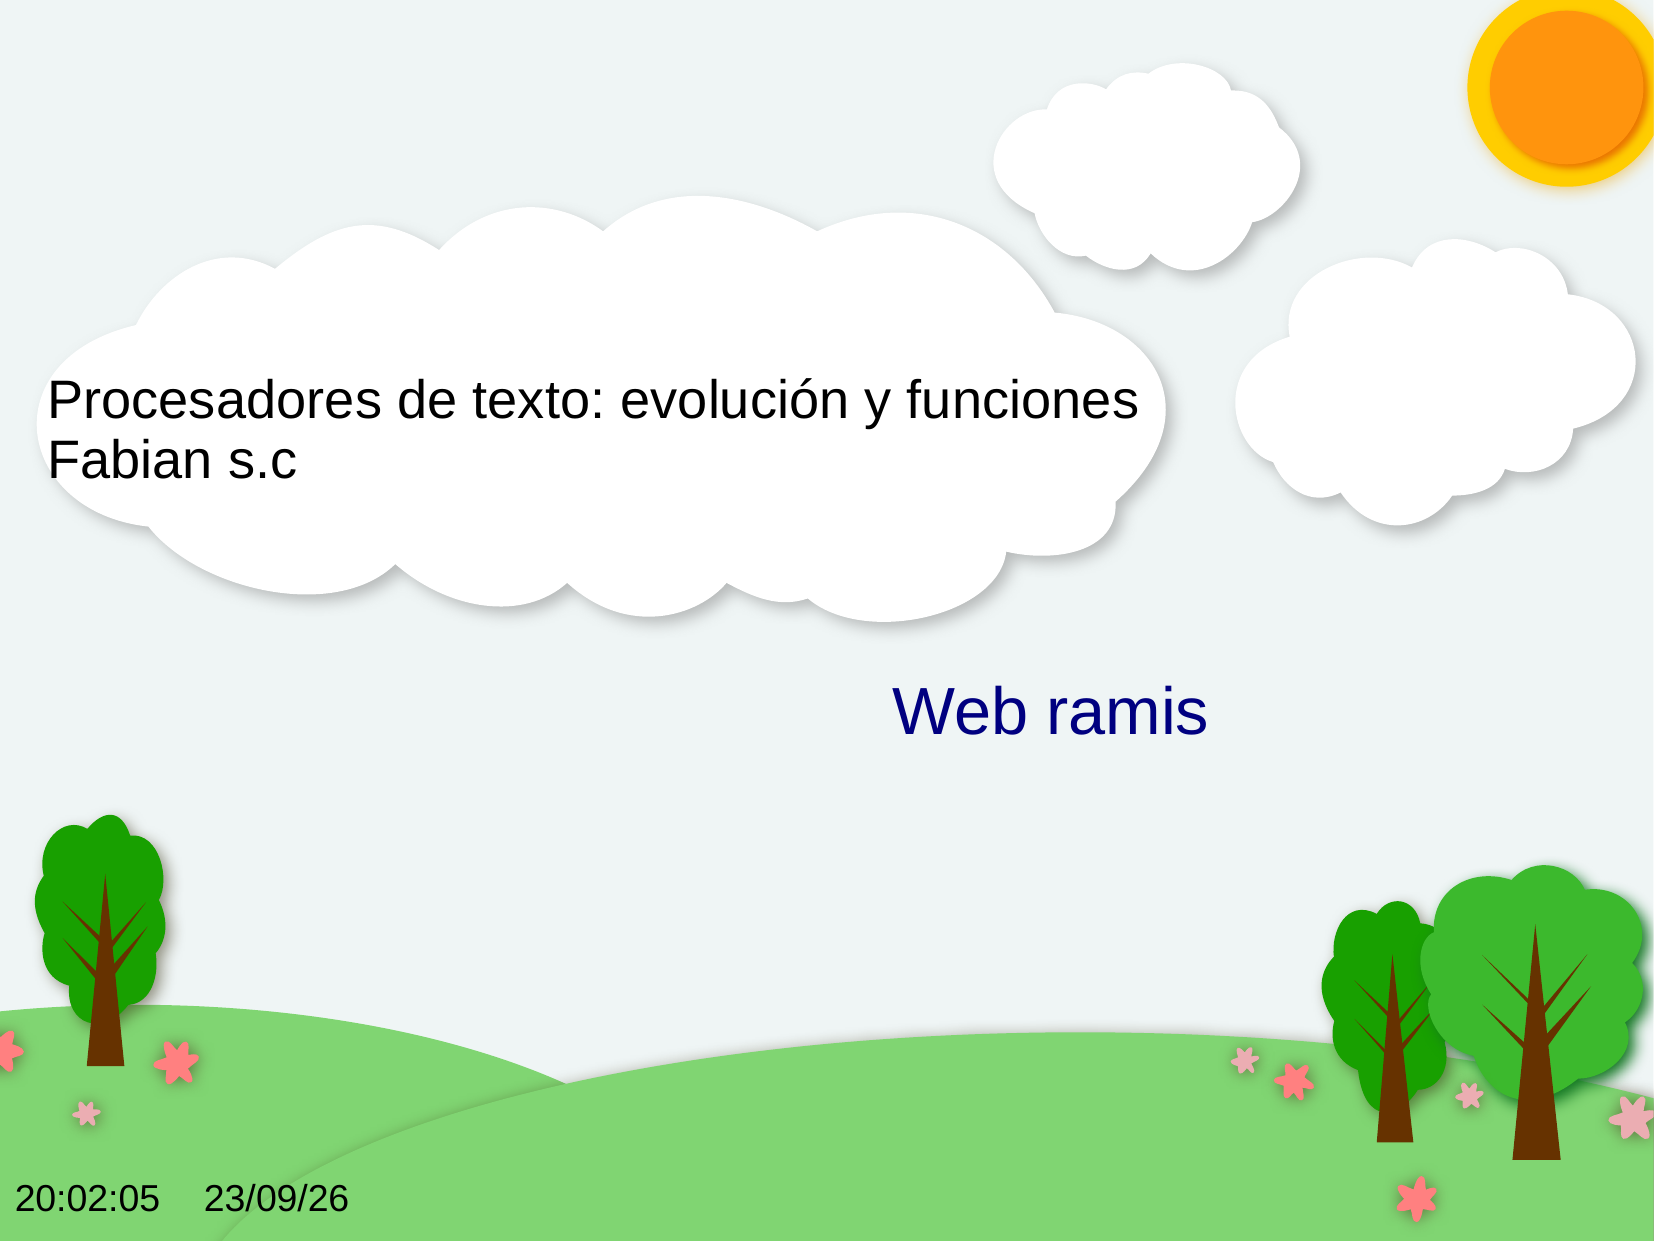

# Procesadores de texto: evolución y funciones Fabian s.c
Web ramis